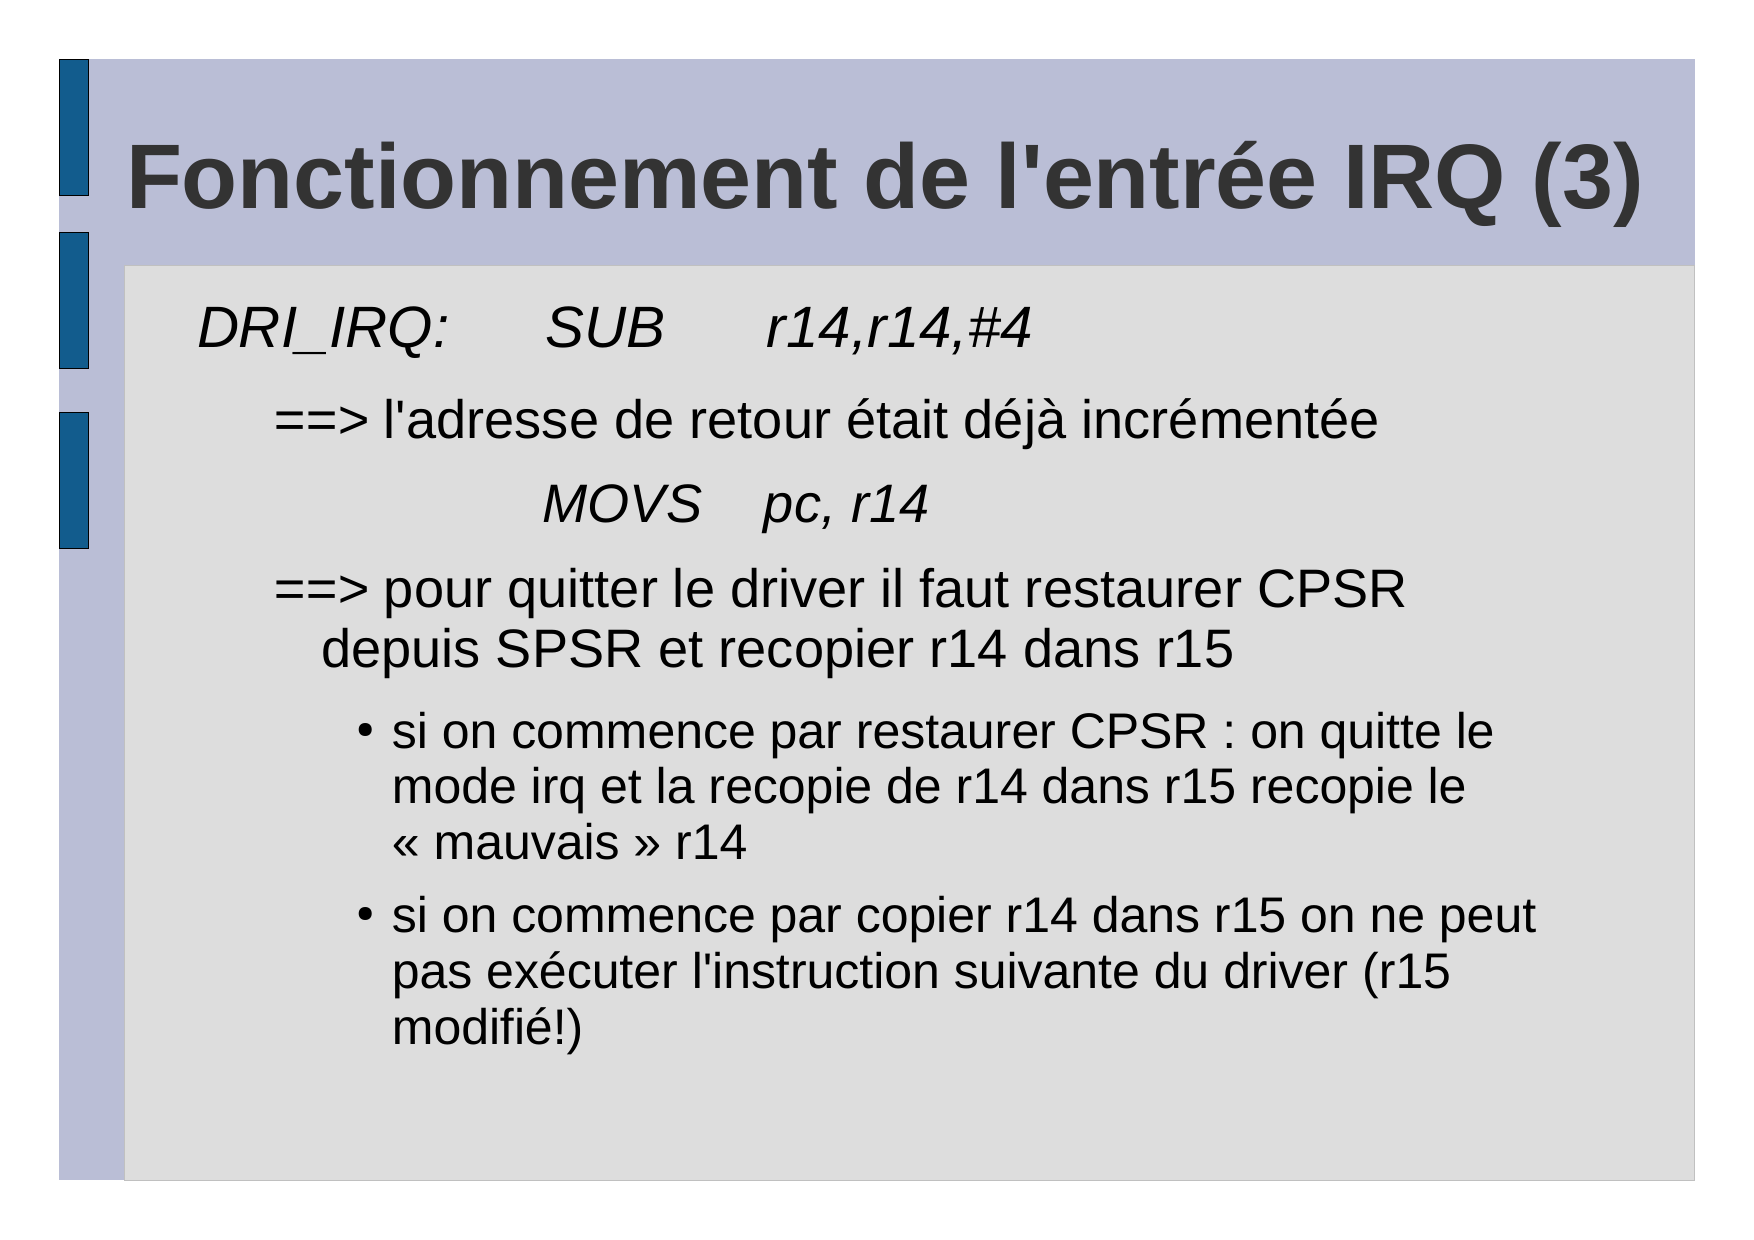

# Fonctionnement de l'entrée IRQ (3)
DRI_IRQ:		SUB		r14,r14,#4
==> l'adresse de retour était déjà incrémentée
 			MOVS	pc, r14
==> pour quitter le driver il faut restaurer CPSR depuis SPSR et recopier r14 dans r15
si on commence par restaurer CPSR : on quitte le mode irq et la recopie de r14 dans r15 recopie le « mauvais » r14
si on commence par copier r14 dans r15 on ne peut pas exécuter l'instruction suivante du driver (r15 modifié!)